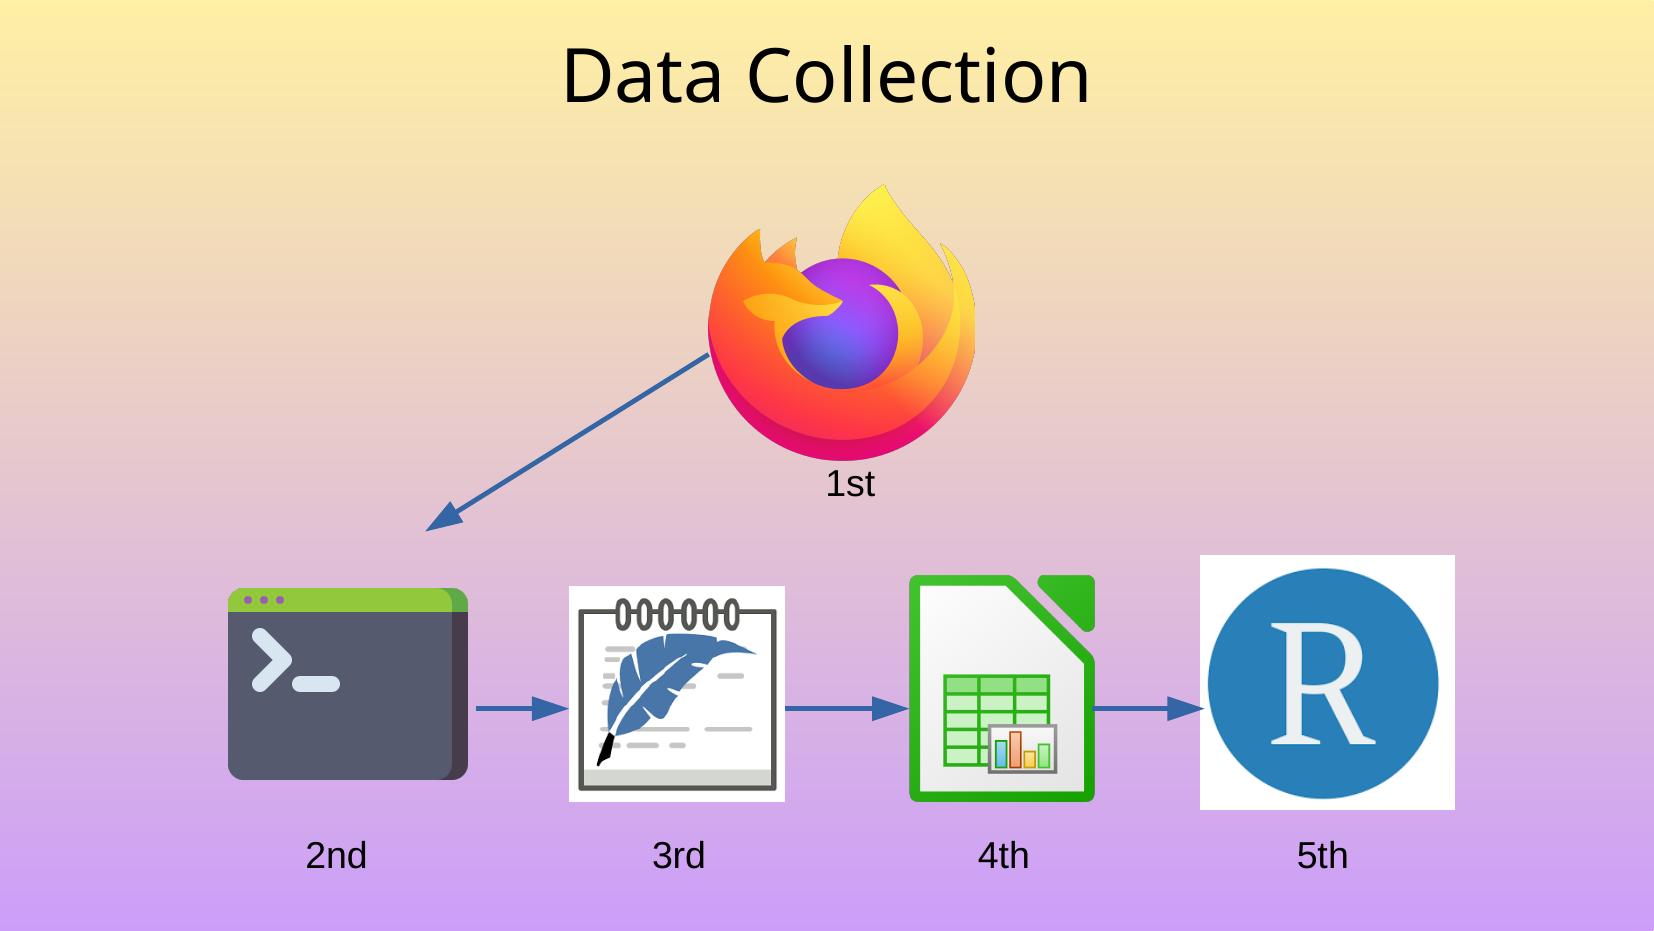

# Data Collection
1st
2nd
3rd
4th
5th